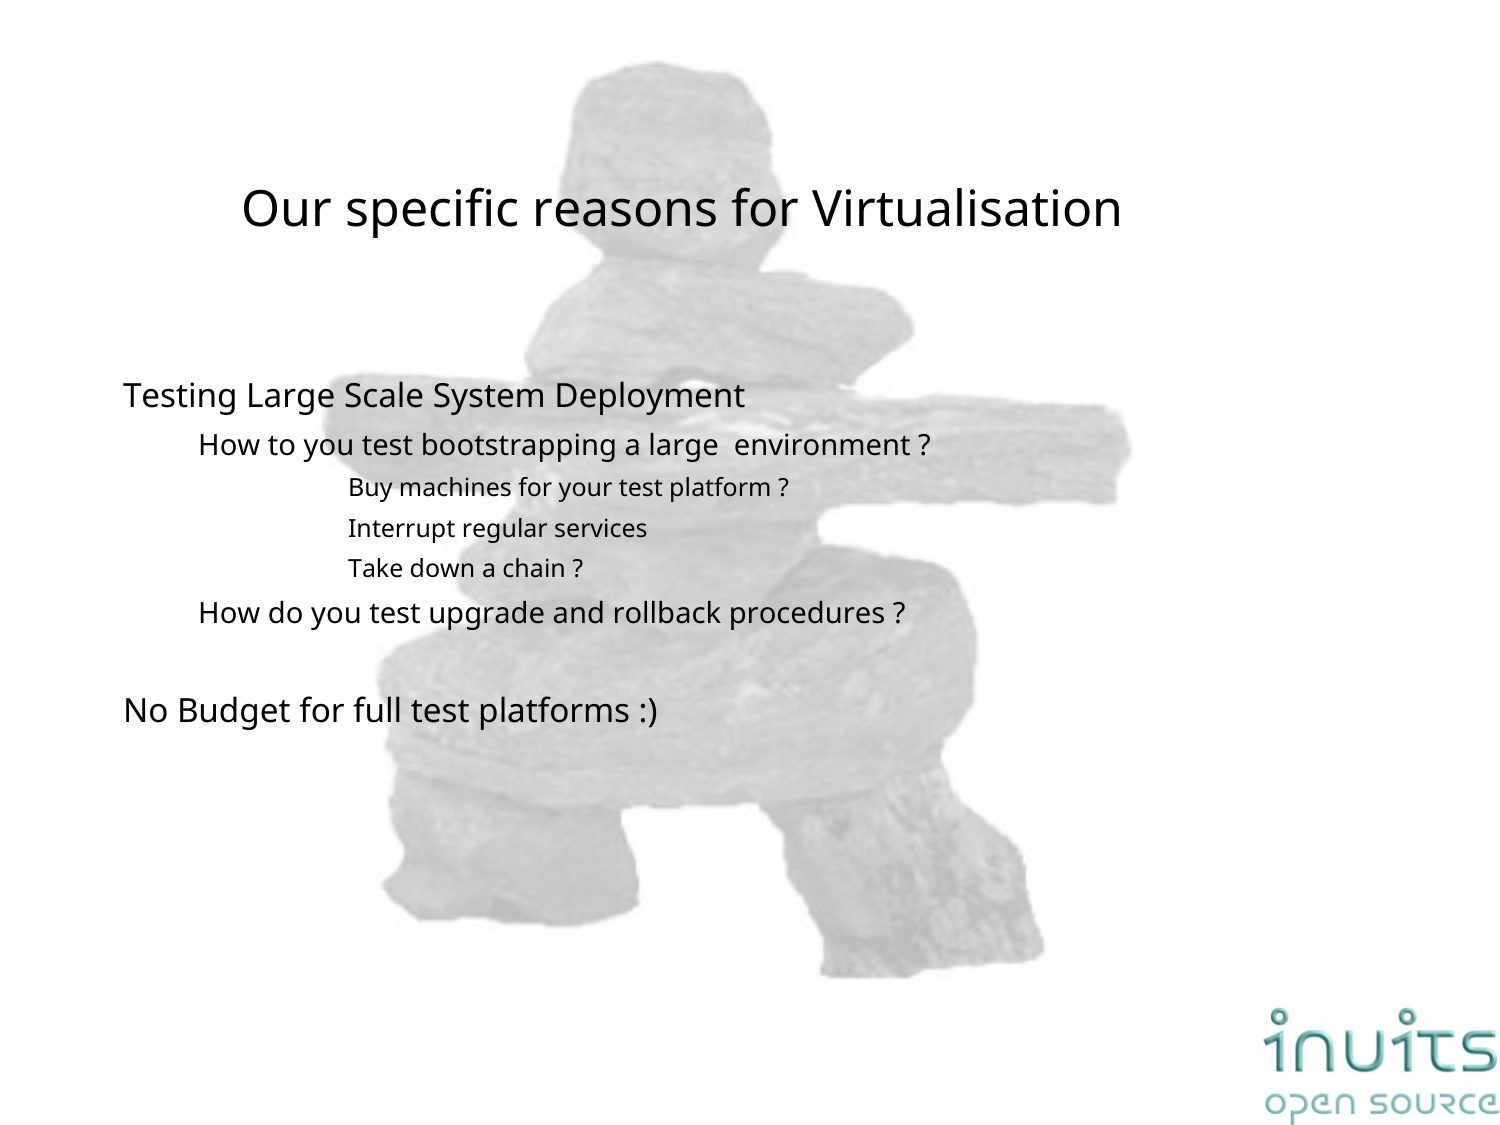

# Our specific reasons for Virtualisation
Testing Large Scale System Deployment
How to you test bootstrapping a large environment ?
Buy machines for your test platform ?
Interrupt regular services
Take down a chain ?
How do you test upgrade and rollback procedures ?
No Budget for full test platforms :)